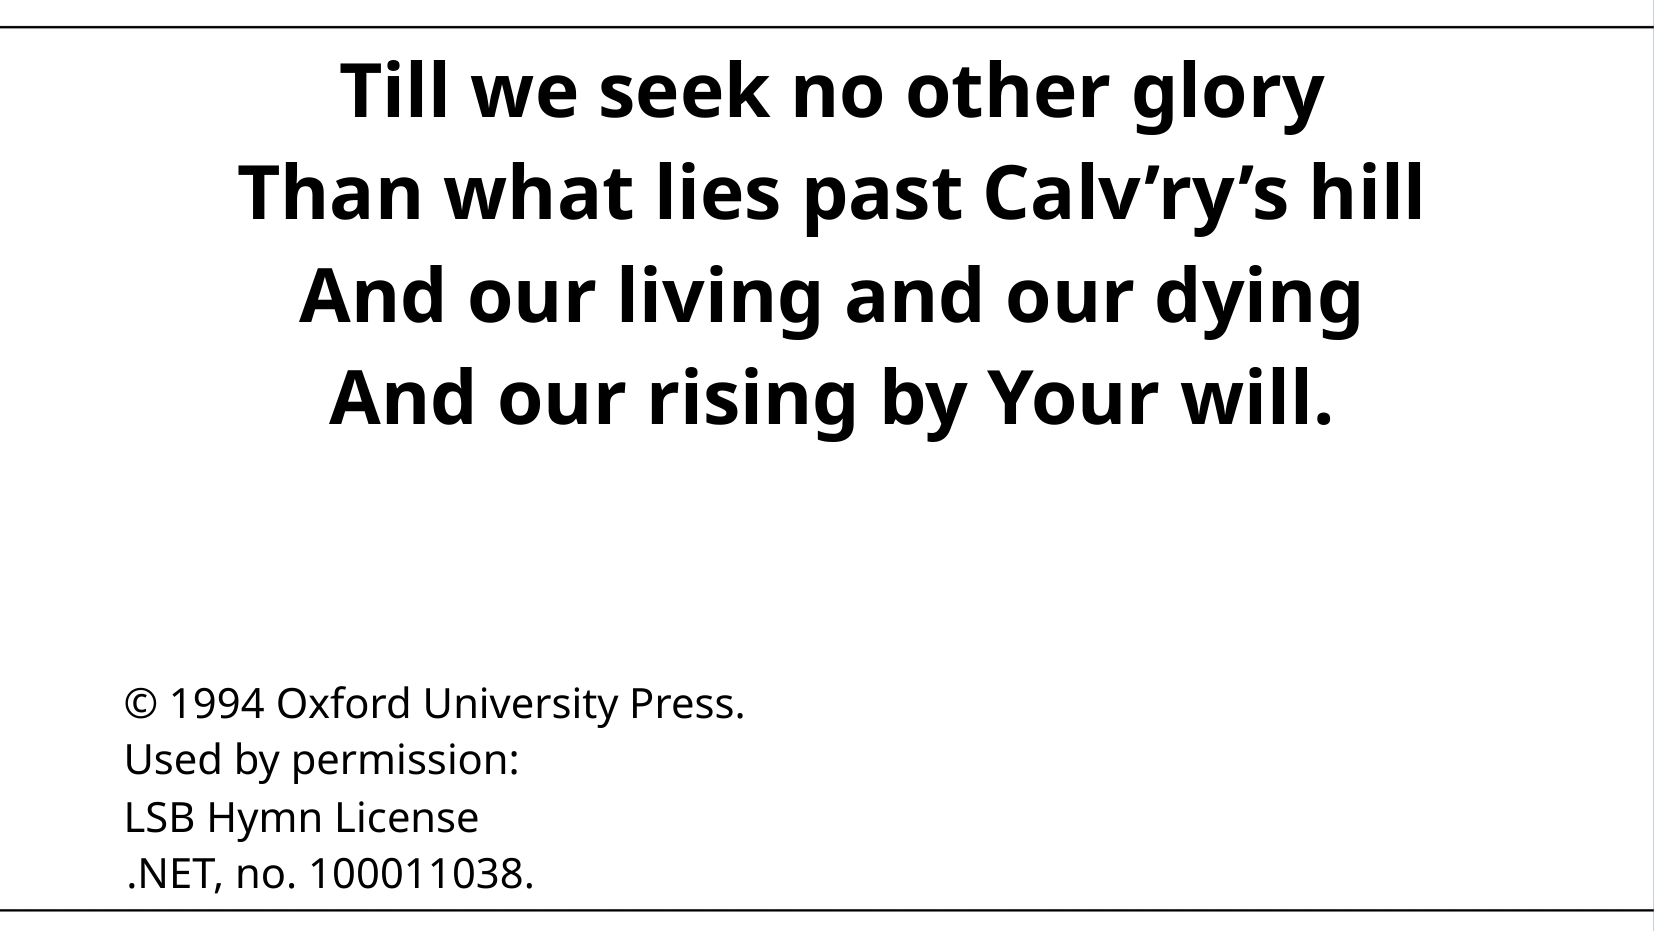

Till we seek no other glory
Than what lies past Calv’ry’s hill
And our living and our dying
And our rising by Your will.
© 1994 Oxford University Press.
Used by permission:
LSB Hymn License
 .NET, no. 100011038.